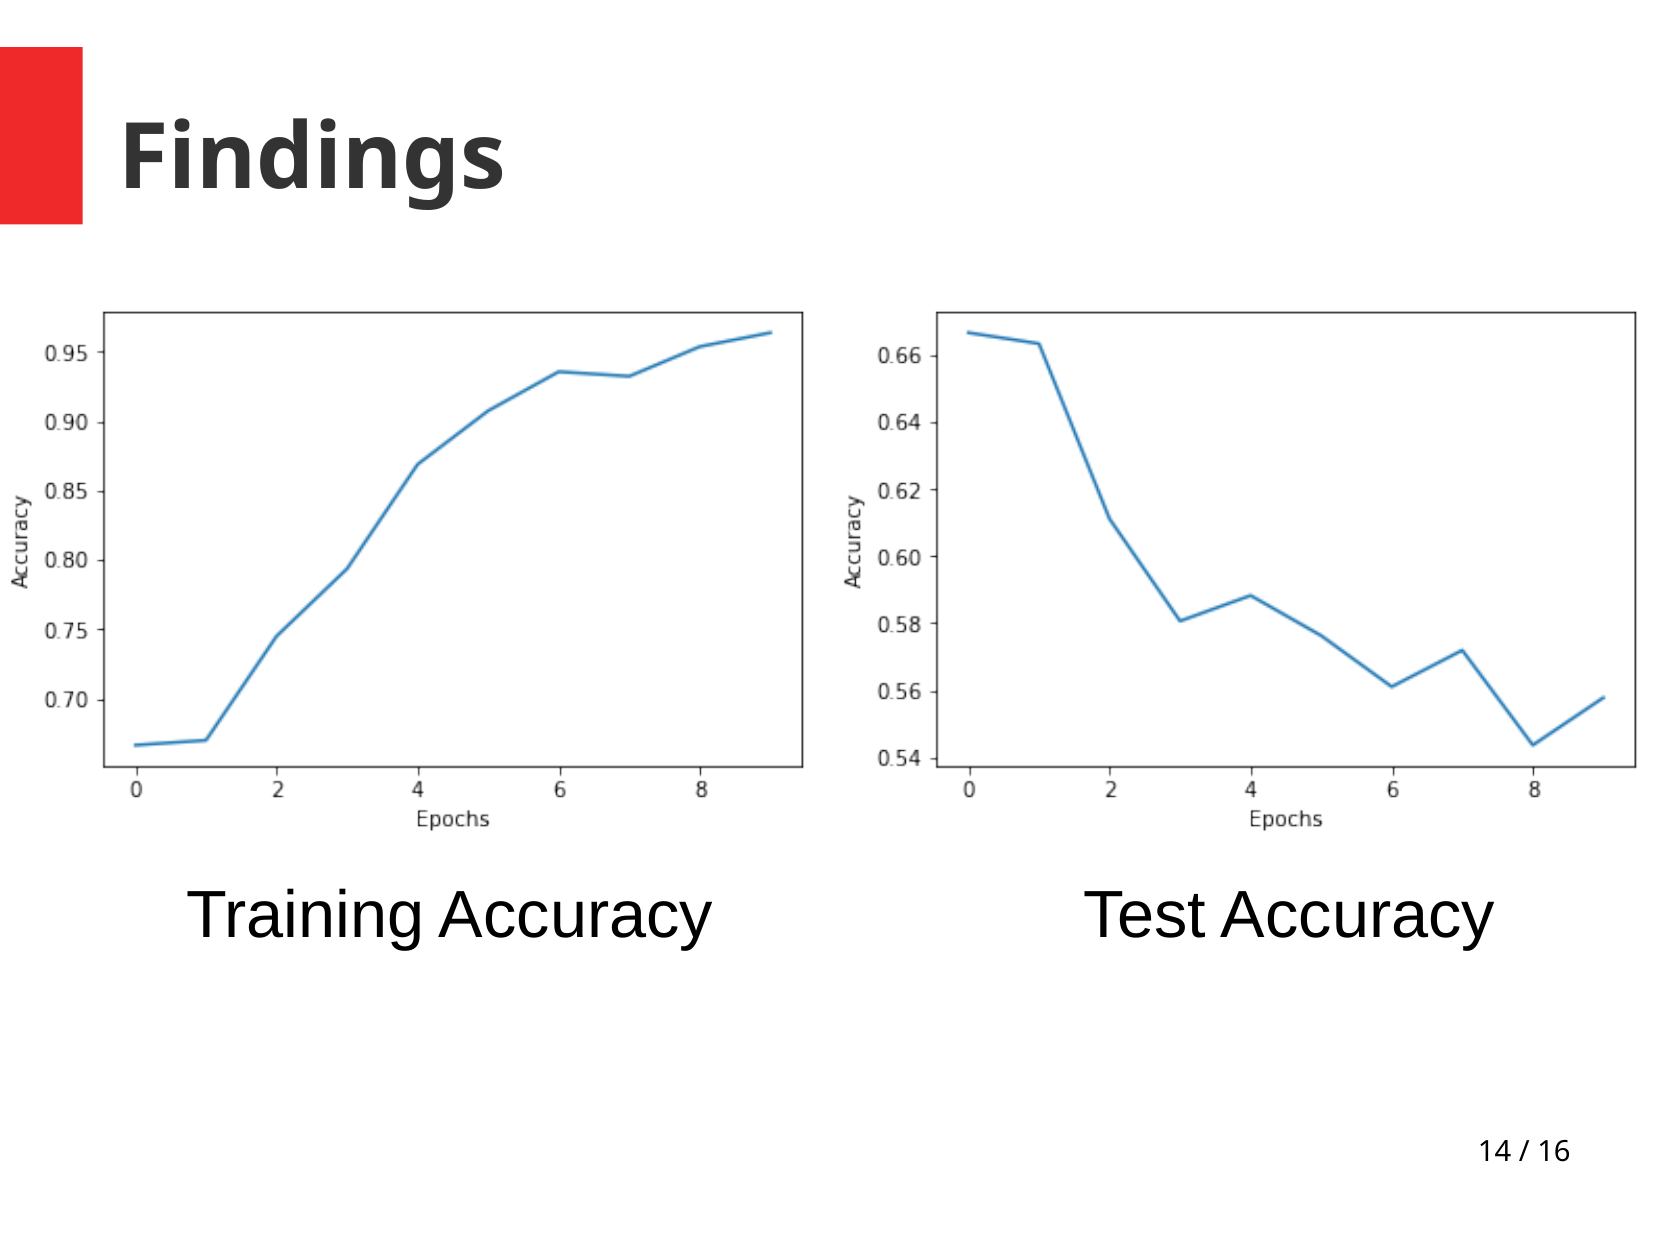

# Findings
Training Accuracy
Test Accuracy
14